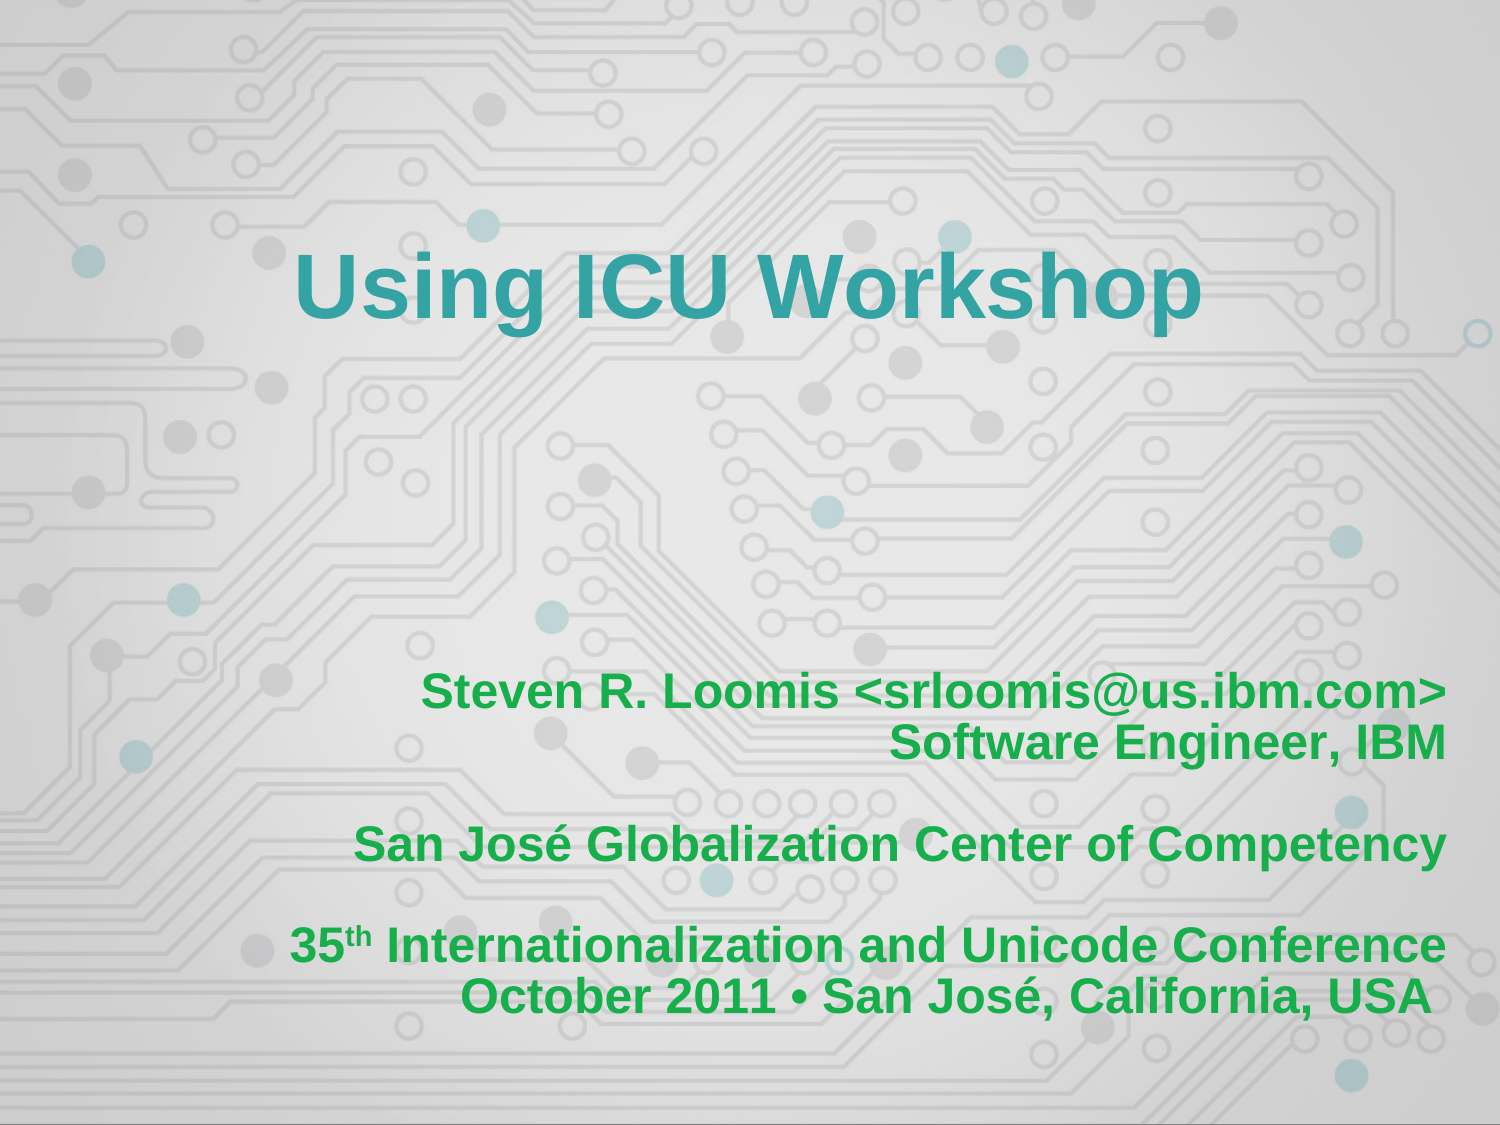

# Using ICU Workshop
Steven R. Loomis <srloomis@us.ibm.com>
Software Engineer, IBM
San José Globalization Center of Competency
35th Internationalization and Unicode Conference
October 2011 • San José, California, USA